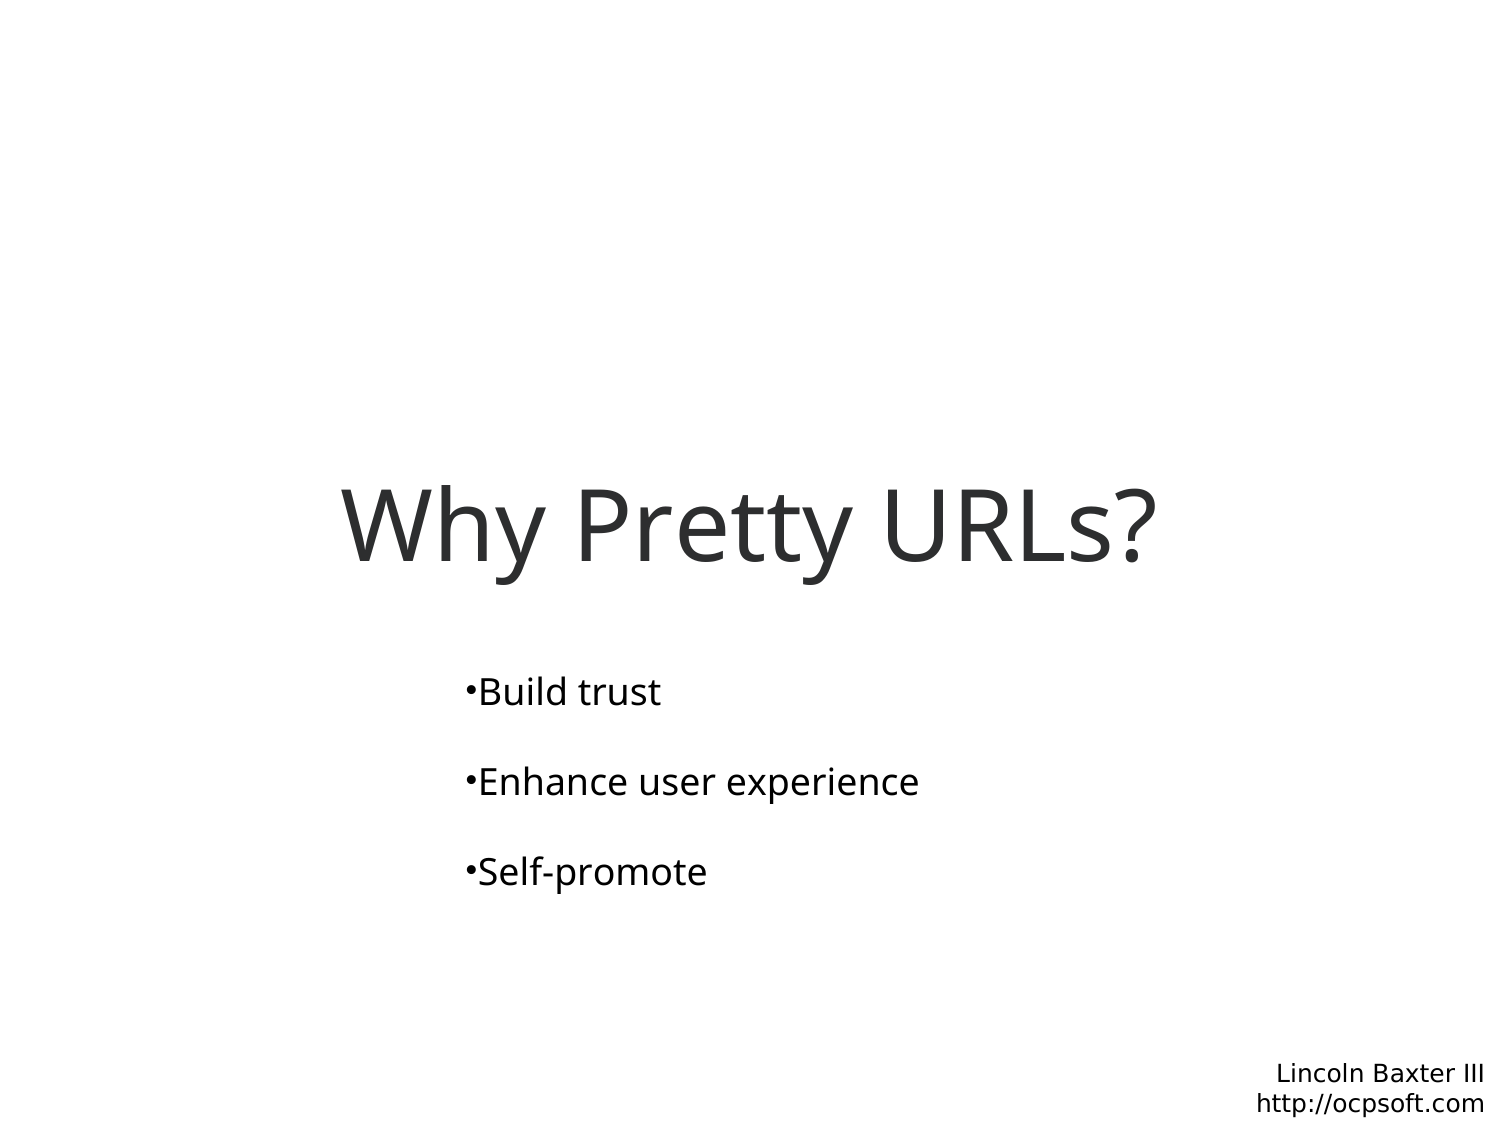

# Why Pretty URLs?
Build trust
Enhance user experience
Self-promote